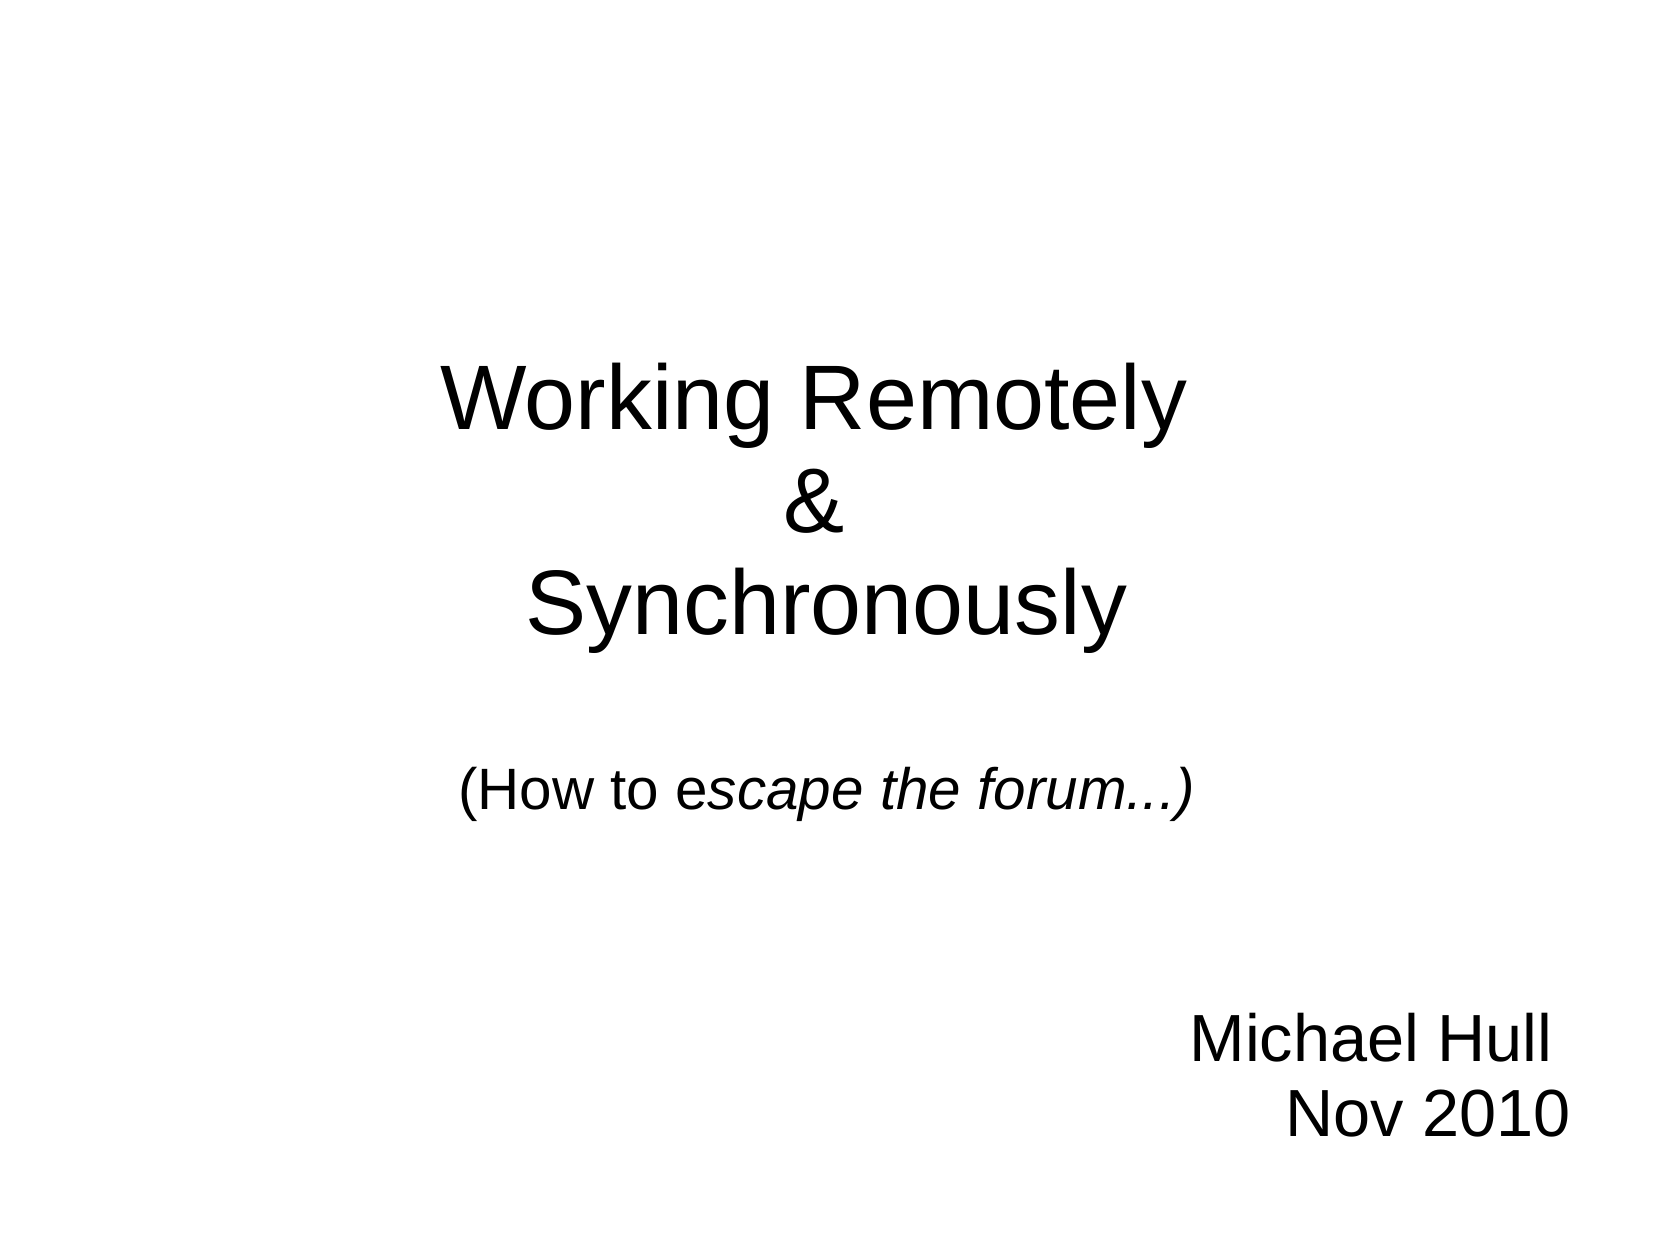

# Working Remotely & Synchronously (How to escape the forum...)
Michael Hull
Nov 2010